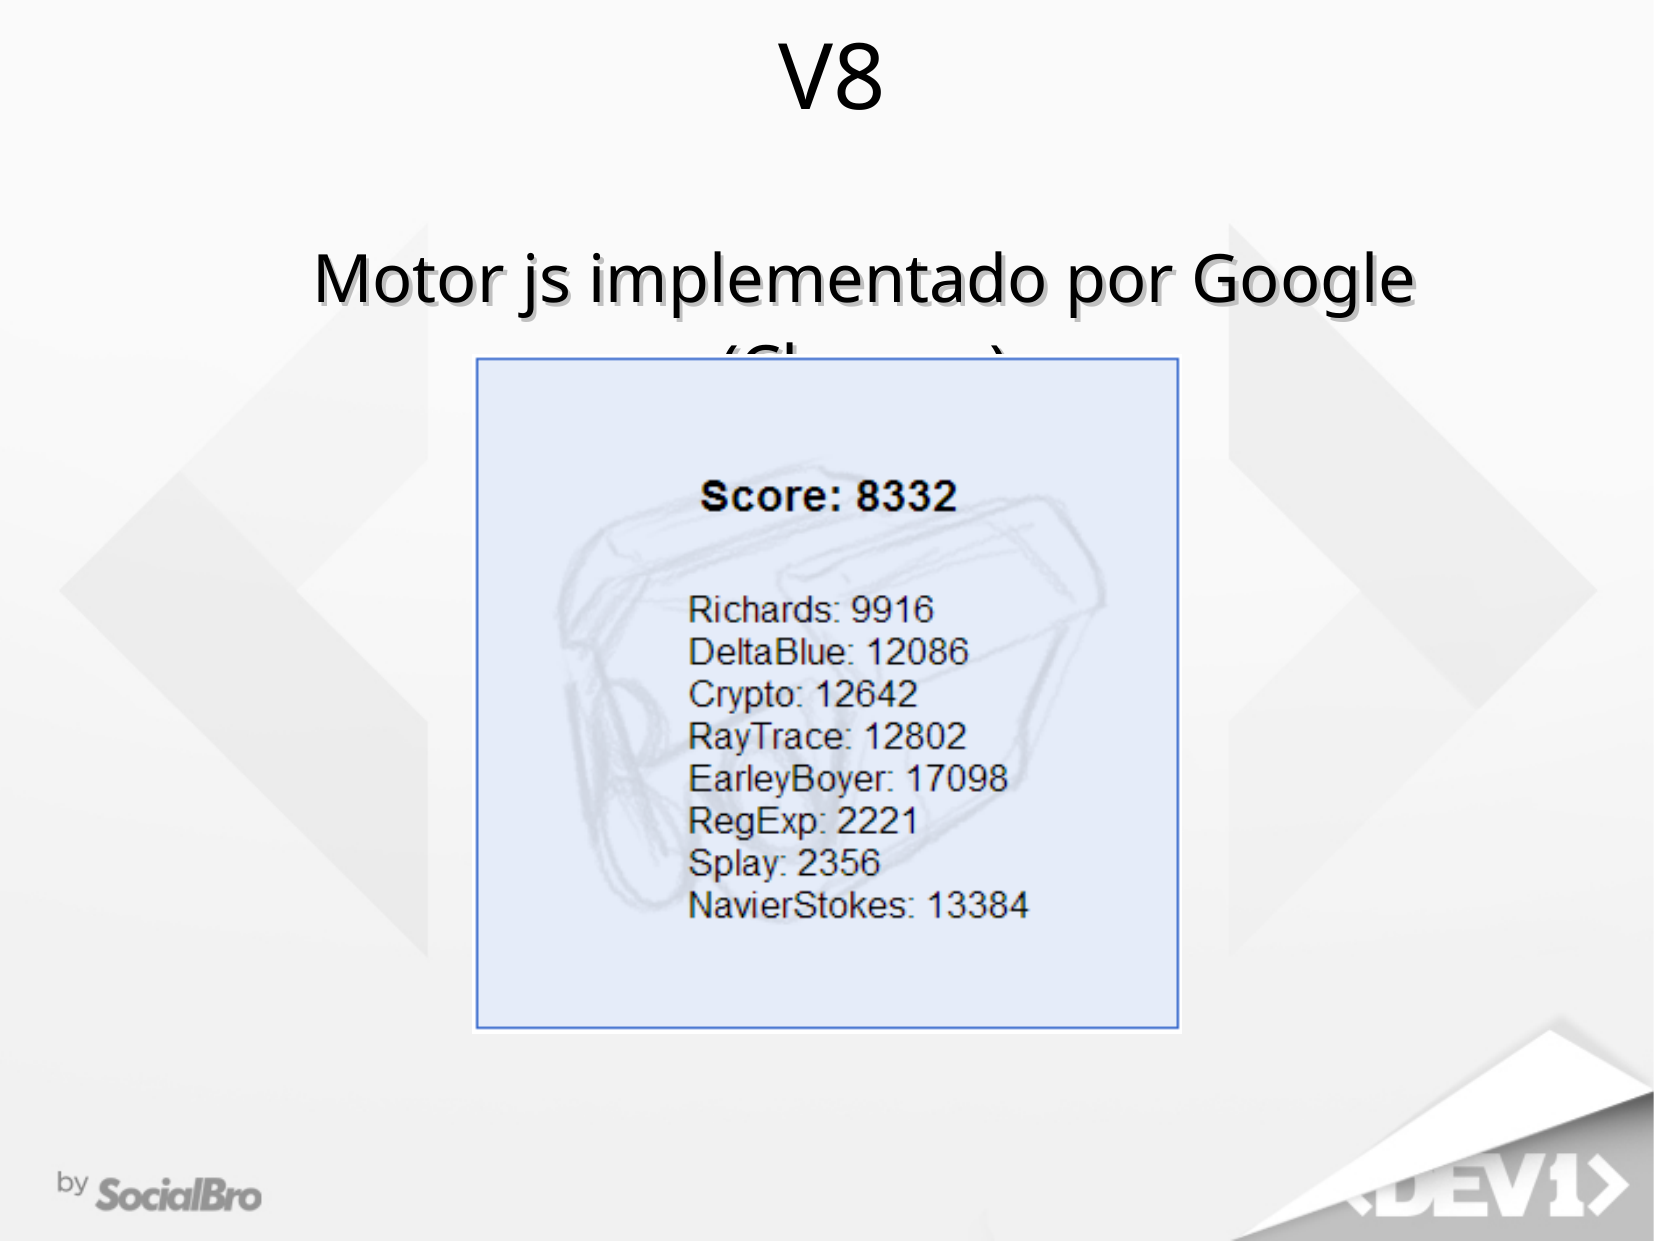

# V8
Motor js implementado por Google (Chrome)